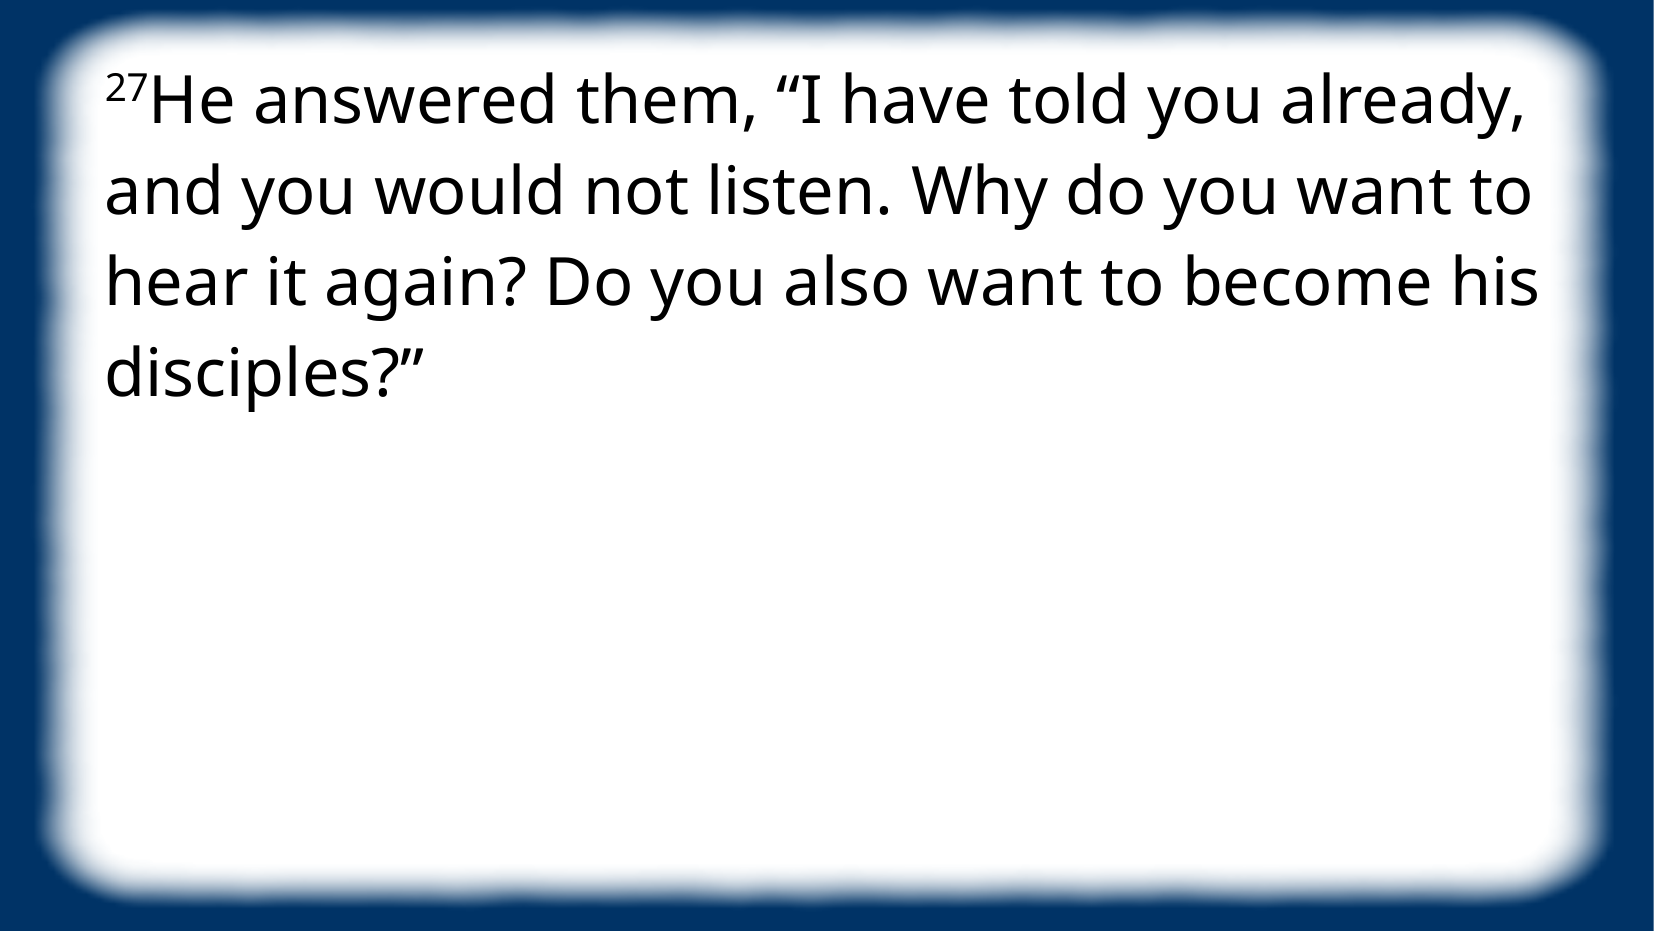

27He answered them, “I have told you already, and you would not listen. Why do you want to hear it again? Do you also want to become his disciples?”